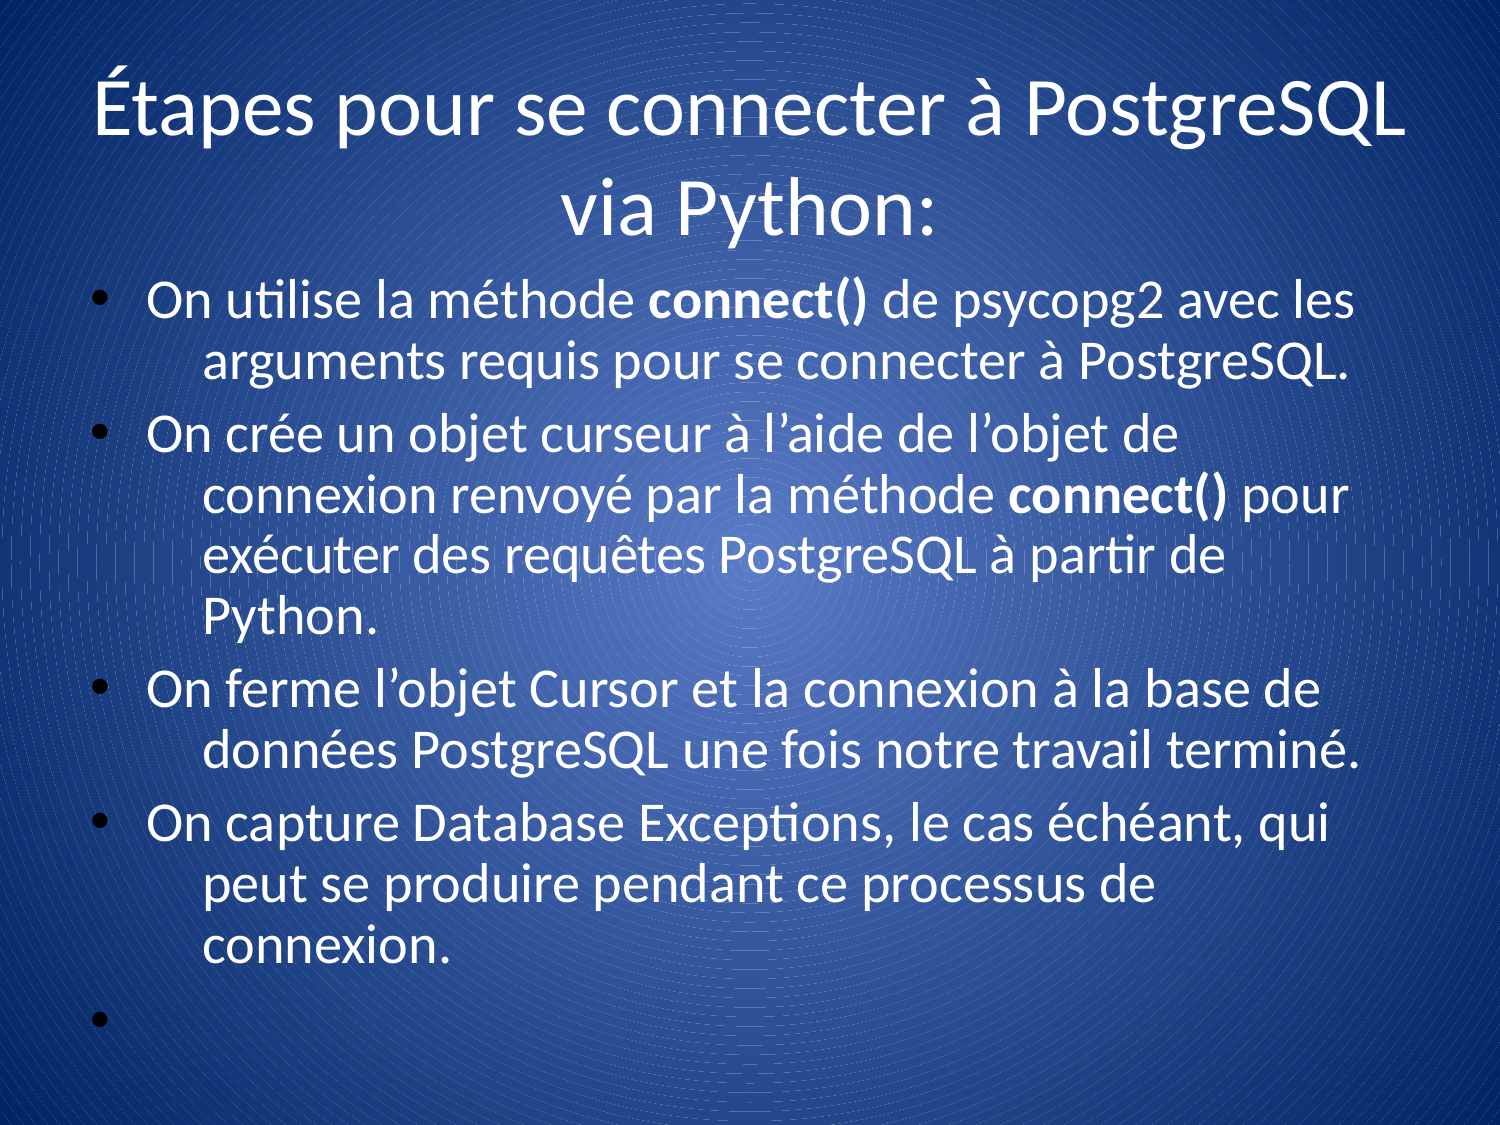

# Étapes pour se connecter à PostgreSQL via Python:
On utilise la méthode connect() de psycopg2 avec les arguments requis pour se connecter à PostgreSQL.
On crée un objet curseur à l’aide de l’objet de connexion renvoyé par la méthode connect() pour exécuter des requêtes PostgreSQL à partir de Python.
On ferme l’objet Cursor et la connexion à la base de données PostgreSQL une fois notre travail terminé.
On capture Database Exceptions, le cas échéant, qui peut se produire pendant ce processus de connexion.